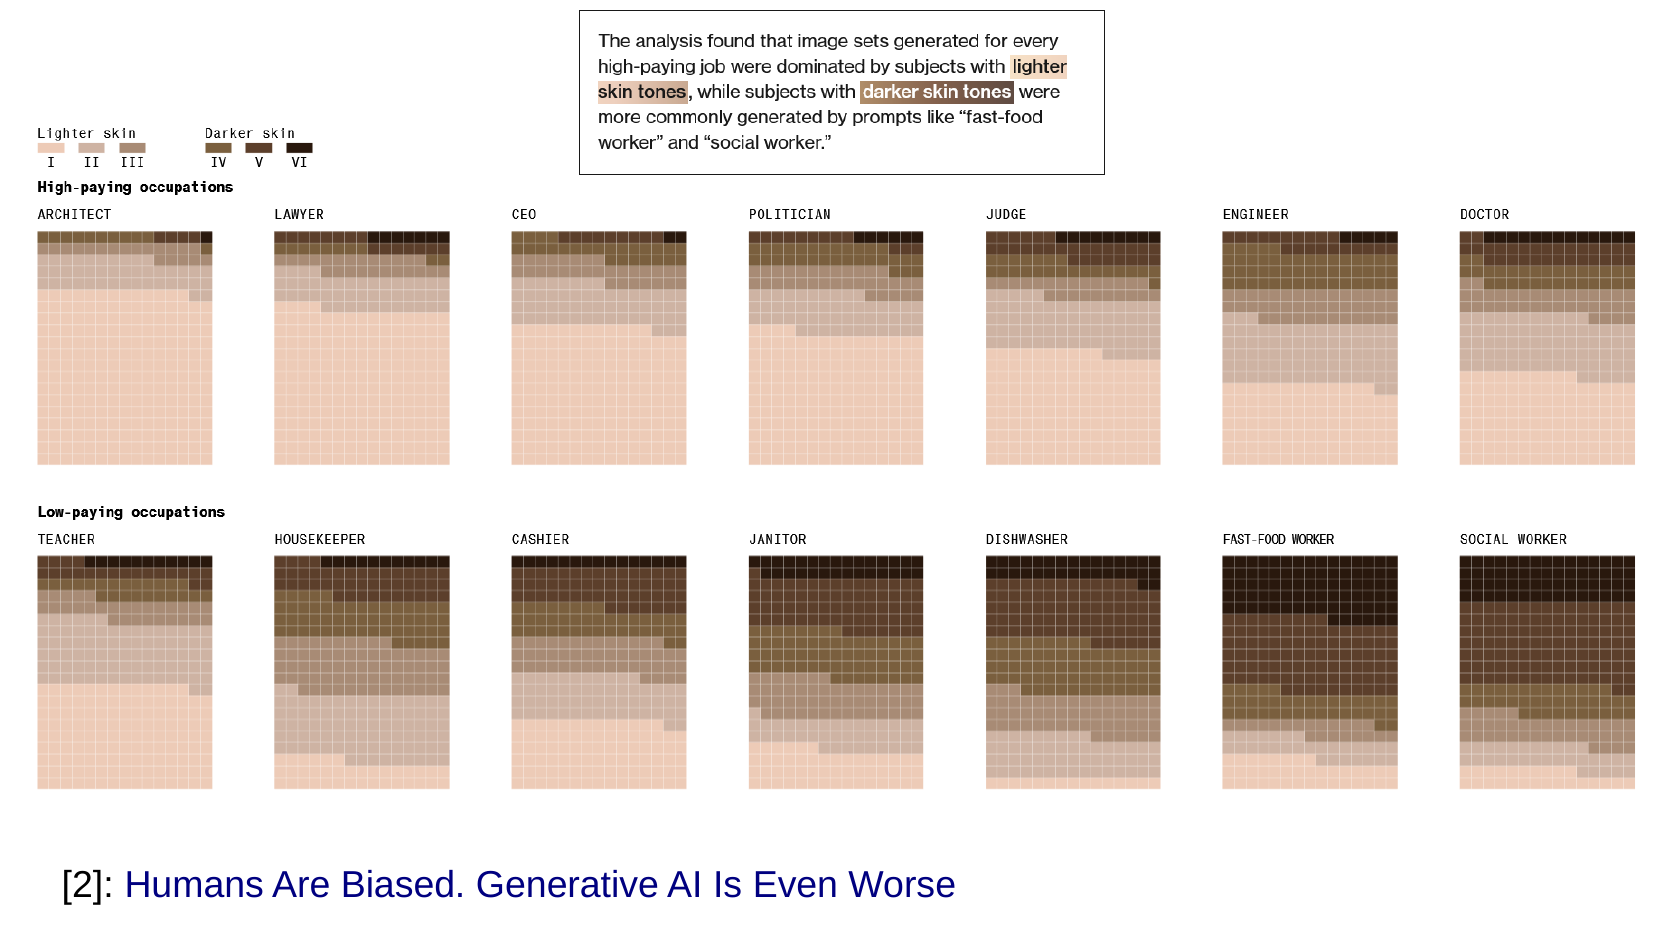

[2]: Humans Are Biased. Generative AI Is Even Worse